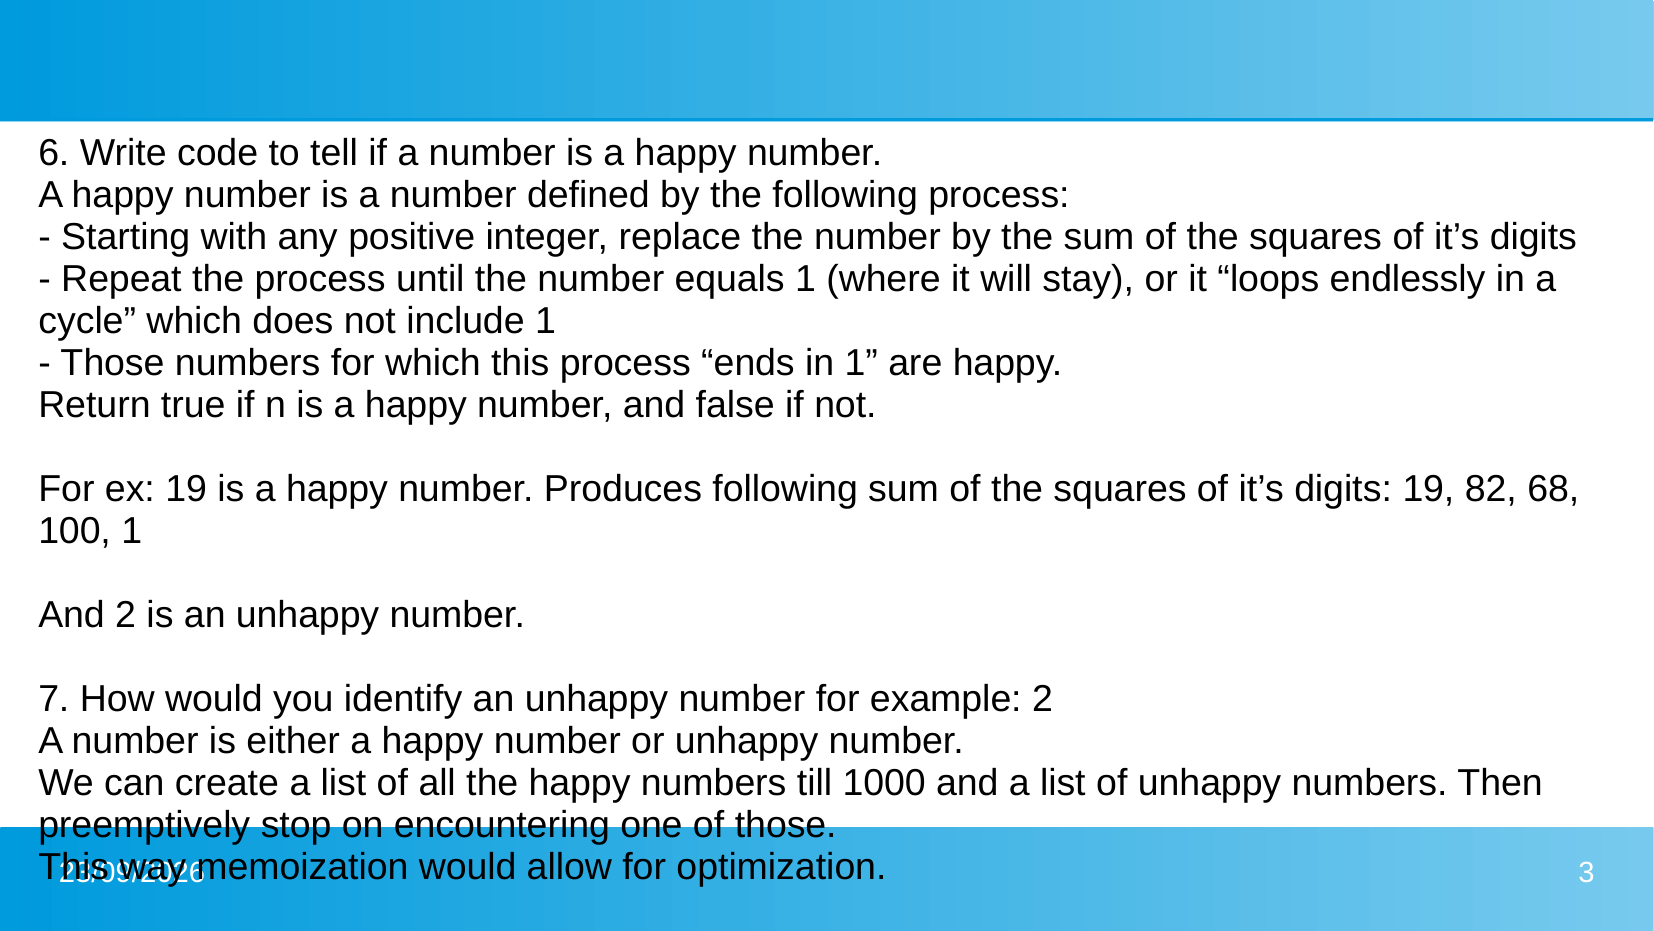

#
6. Write code to tell if a number is a happy number.
A happy number is a number defined by the following process:
- Starting with any positive integer, replace the number by the sum of the squares of it’s digits
- Repeat the process until the number equals 1 (where it will stay), or it “loops endlessly in a cycle” which does not include 1
- Those numbers for which this process “ends in 1” are happy.
Return true if n is a happy number, and false if not.
For ex: 19 is a happy number. Produces following sum of the squares of it’s digits: 19, 82, 68, 100, 1
And 2 is an unhappy number.
7. How would you identify an unhappy number for example: 2
A number is either a happy number or unhappy number.
We can create a list of all the happy numbers till 1000 and a list of unhappy numbers. Then preemptively stop on encountering one of those.
This way memoization would allow for optimization.
3